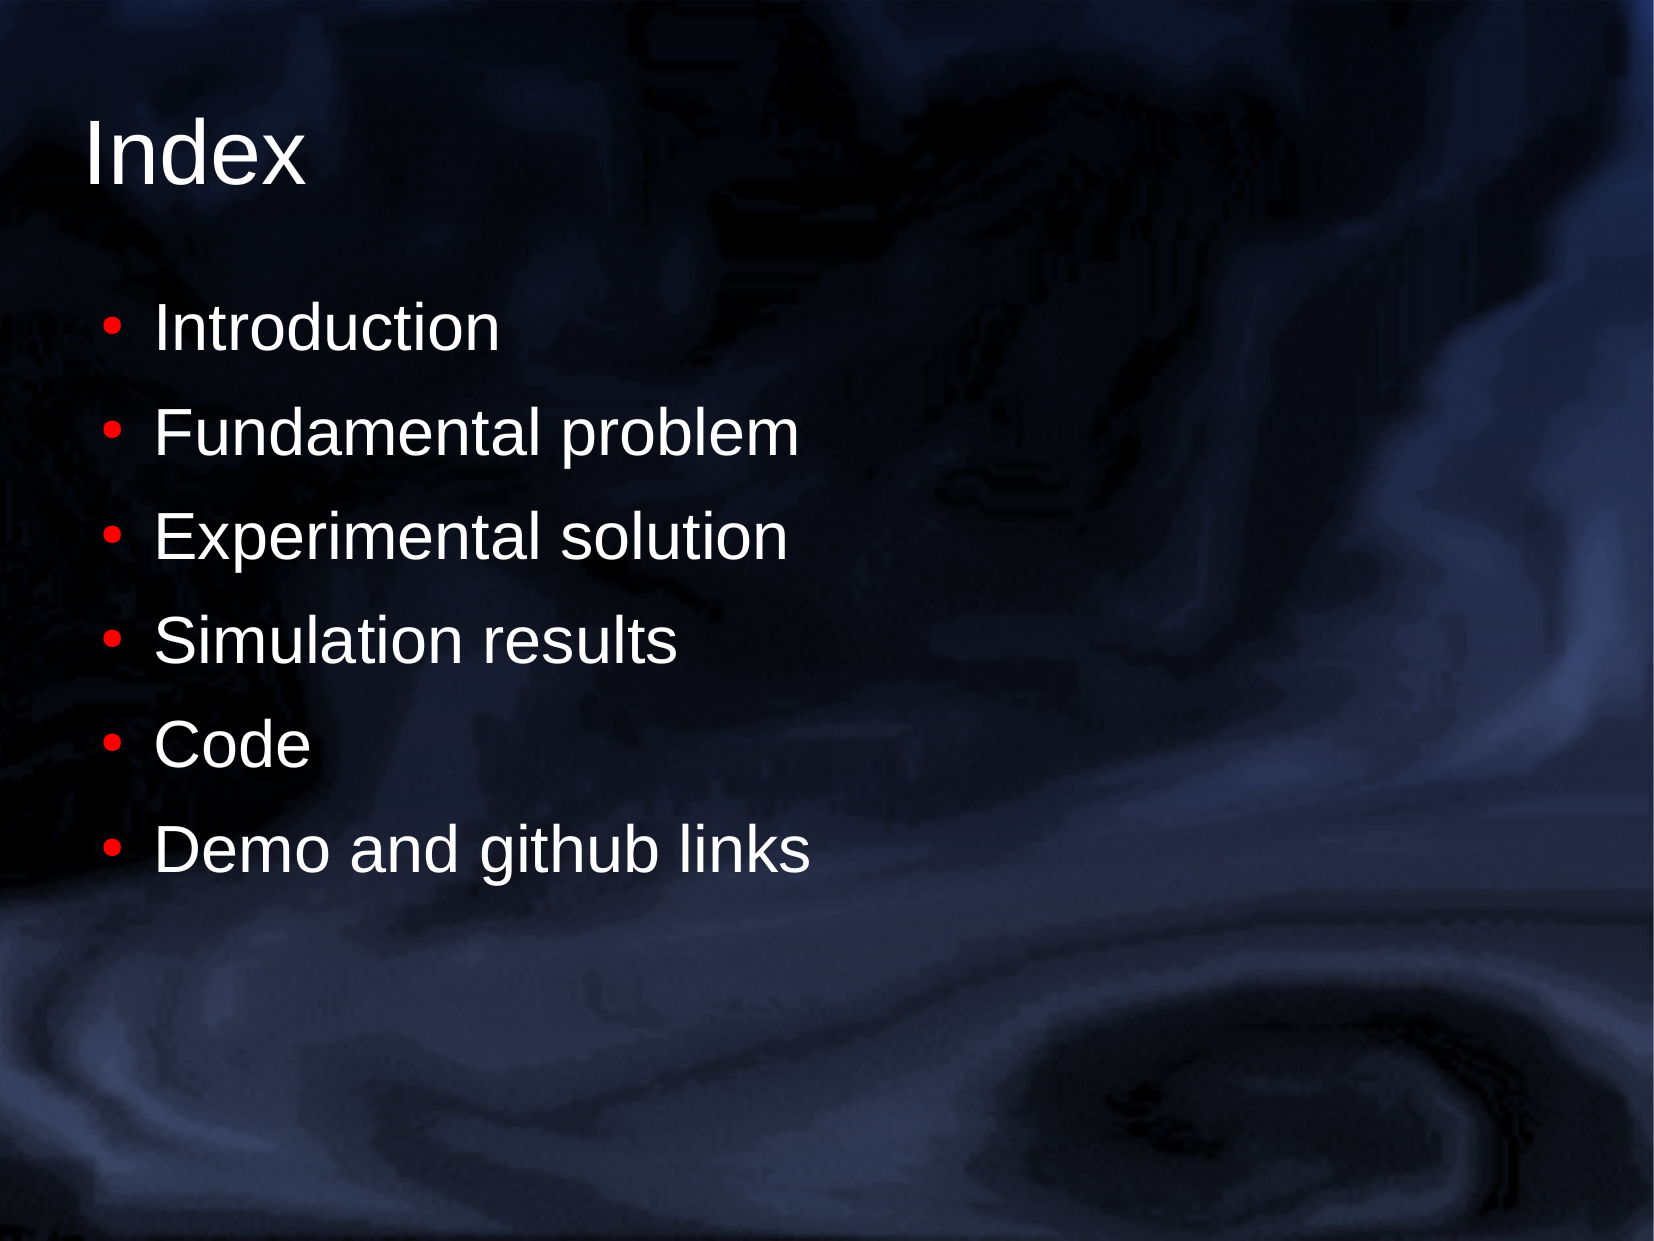

# Index
Introduction
Fundamental problem
Experimental solution
Simulation results
Code
Demo and github links